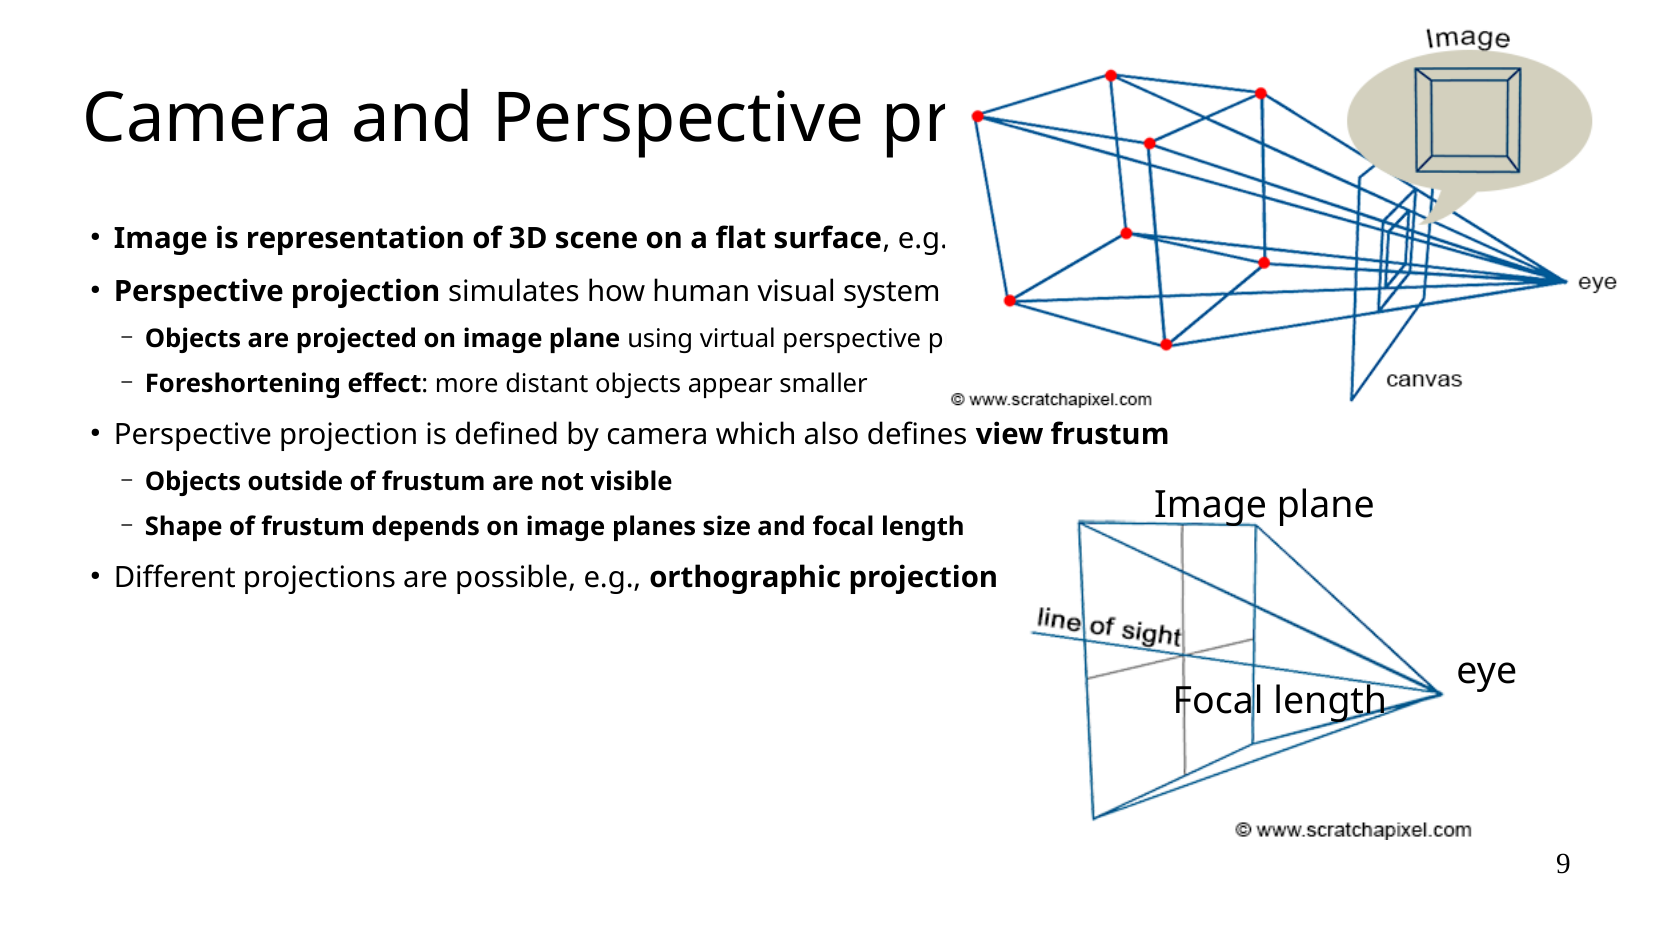

# Camera and Perspective projection
Image is representation of 3D scene on a flat surface, e.g., image plane
Perspective projection simulates how human visual system forms images
Objects are projected on image plane using virtual perspective projection camera
Foreshortening effect: more distant objects appear smaller
Perspective projection is defined by camera which also defines view frustum
Objects outside of frustum are not visible
Shape of frustum depends on image planes size and focal length
Different projections are possible, e.g., orthographic projection
Image plane
eye
Focal length
9